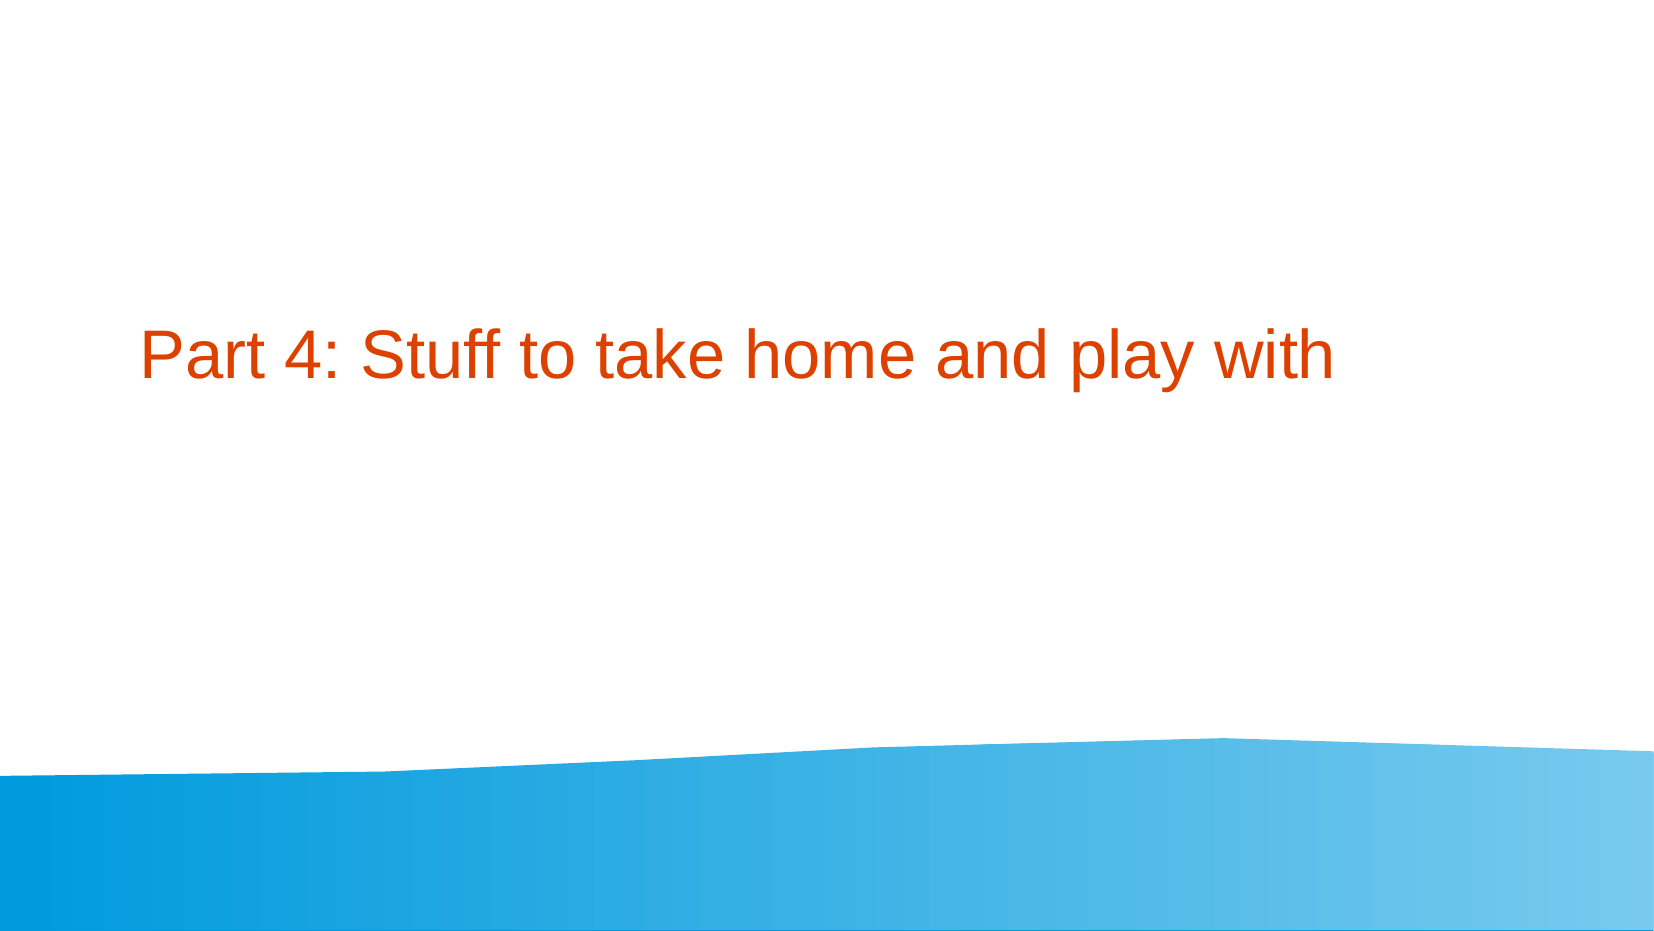

# Part 4: Stuff to take home and play with